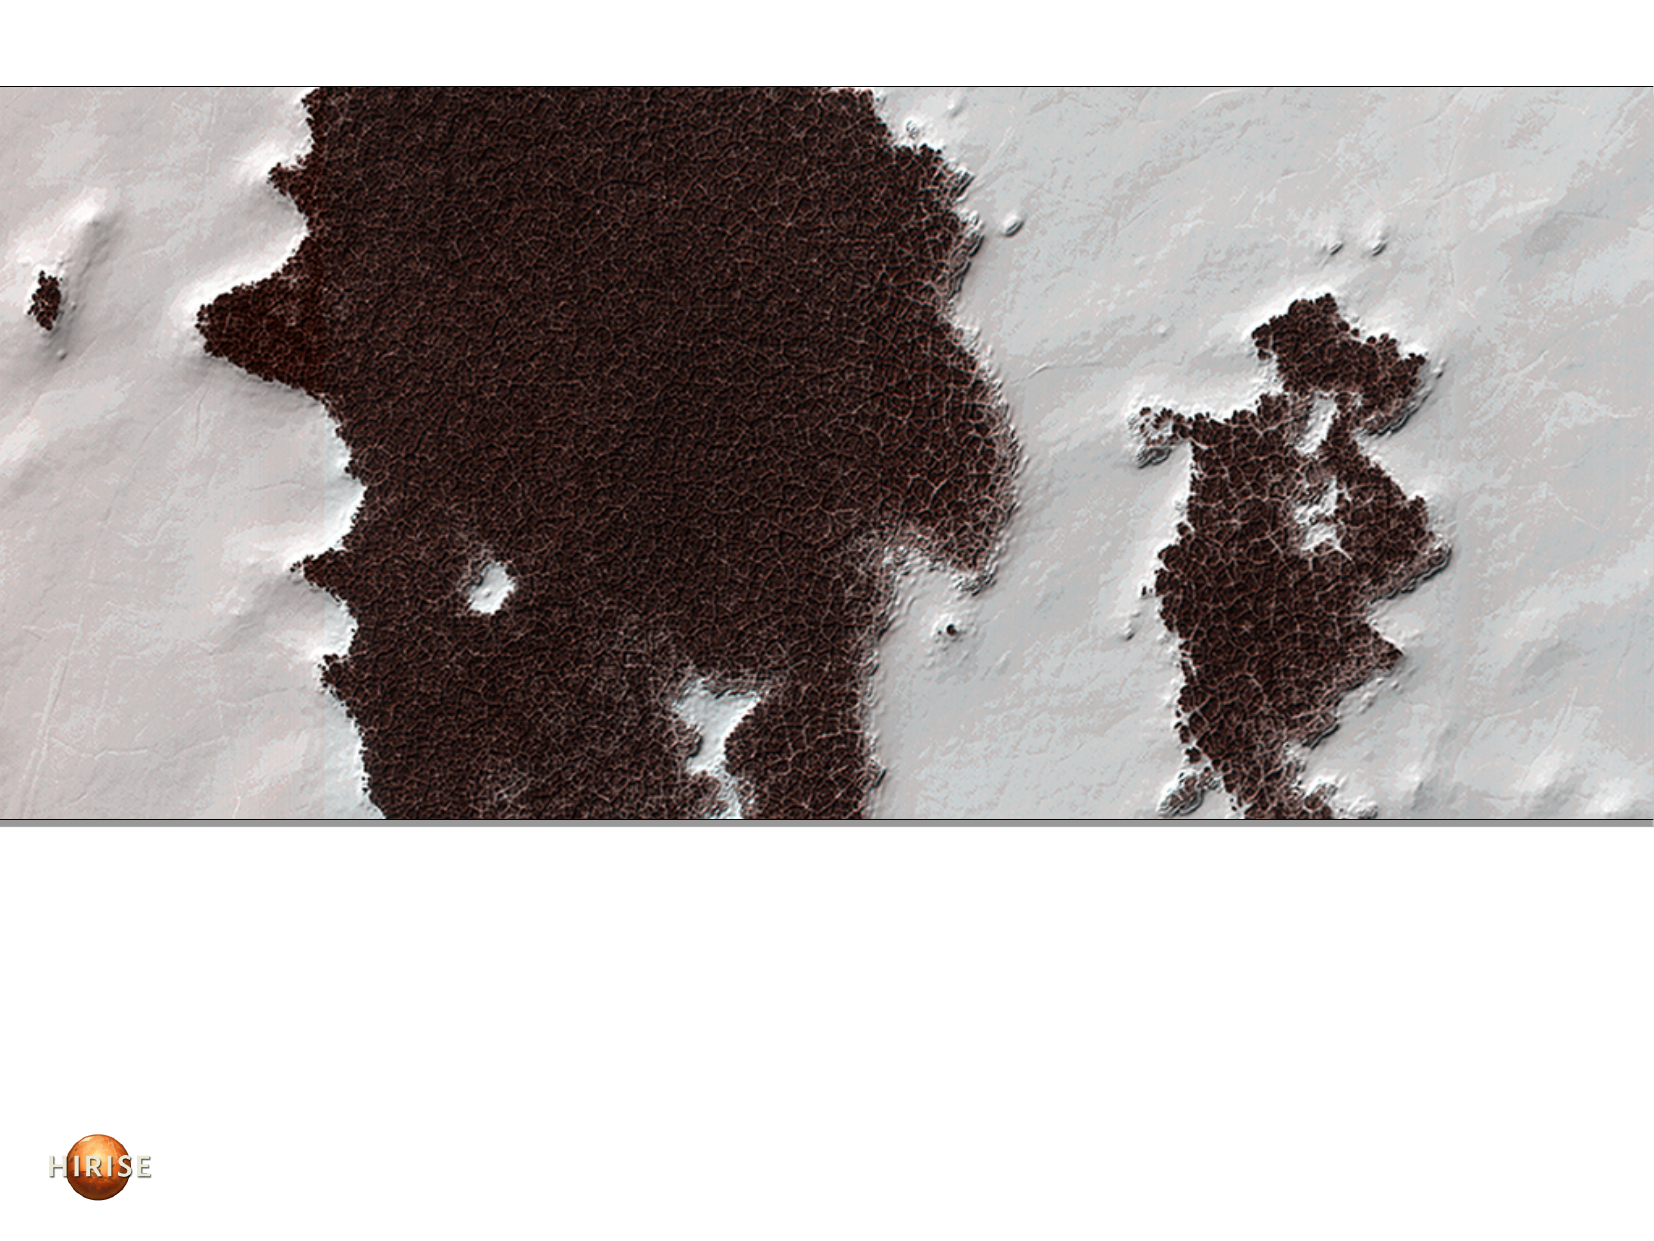

The white portions of this observation are part of that residual ice cap, and the sunlight is coming from roughly the bottom of this non-map projected image. It is made of solid, frozen carbon dioxide and is very bright relative to the background. This is despite the background terrain having a very high water-ice content, which is darkened by very fine rocky particles, or dust.
# Polygonal Surface Patterns at the South Pole
uahirise.org/ESP_032487_0895